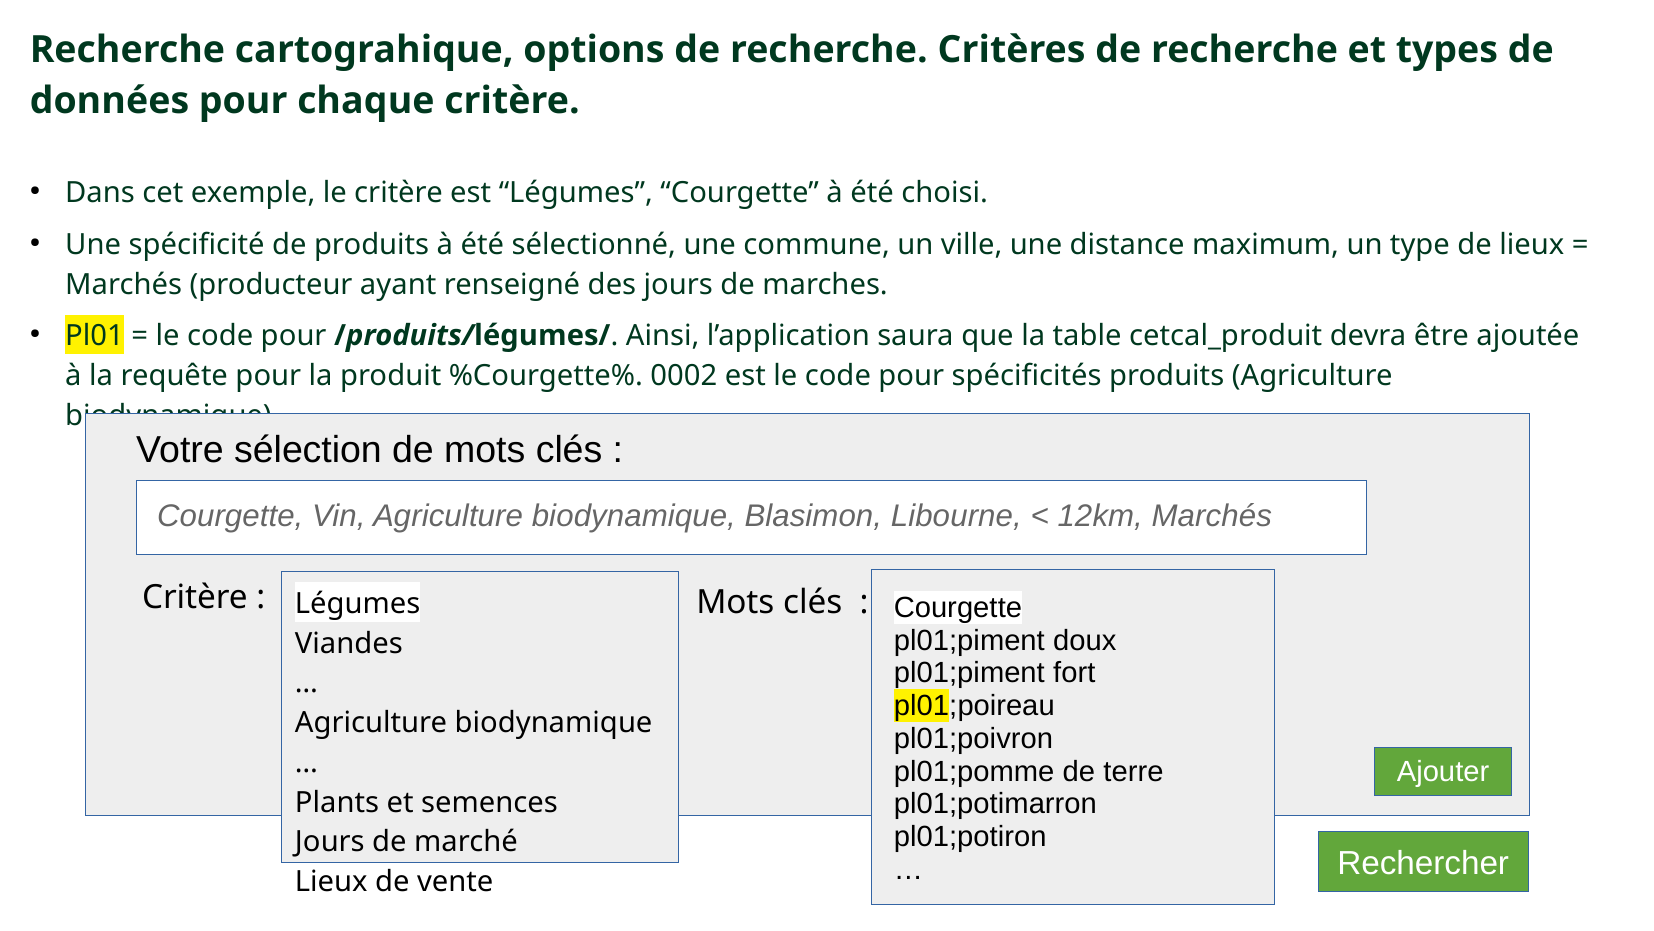

Recherche cartograhique, options de recherche. Critères de recherche et types de données pour chaque critère.
Dans cet exemple, le critère est “Légumes”, “Courgette” à été choisi.
Une spécificité de produits à été sélectionné, une commune, un ville, une distance maximum, un type de lieux = Marchés (producteur ayant renseigné des jours de marches.
Pl01 = le code pour /produits/légumes/. Ainsi, l’application saura que la table cetcal_produit devra être ajoutée à la requête pour la produit %Courgette%. 0002 est le code pour spécificités produits (Agriculture biodynamique).
Votre sélection de mots clés :
Courgette, Vin, Agriculture biodynamique, Blasimon, Libourne, < 12km, Marchés
????????????, légumes, ?????????????,
Critère :
Mots clés :
Légumes
Viandes
…
Agriculture biodynamique
…
Plants et semences
Jours de marché
Lieux de vente
Courgette
pl01;piment doux
pl01;piment fort
pl01;poireau
pl01;poivron
pl01;pomme de terre
pl01;potimarron
pl01;potiron
…
Ajouter
Rechercher